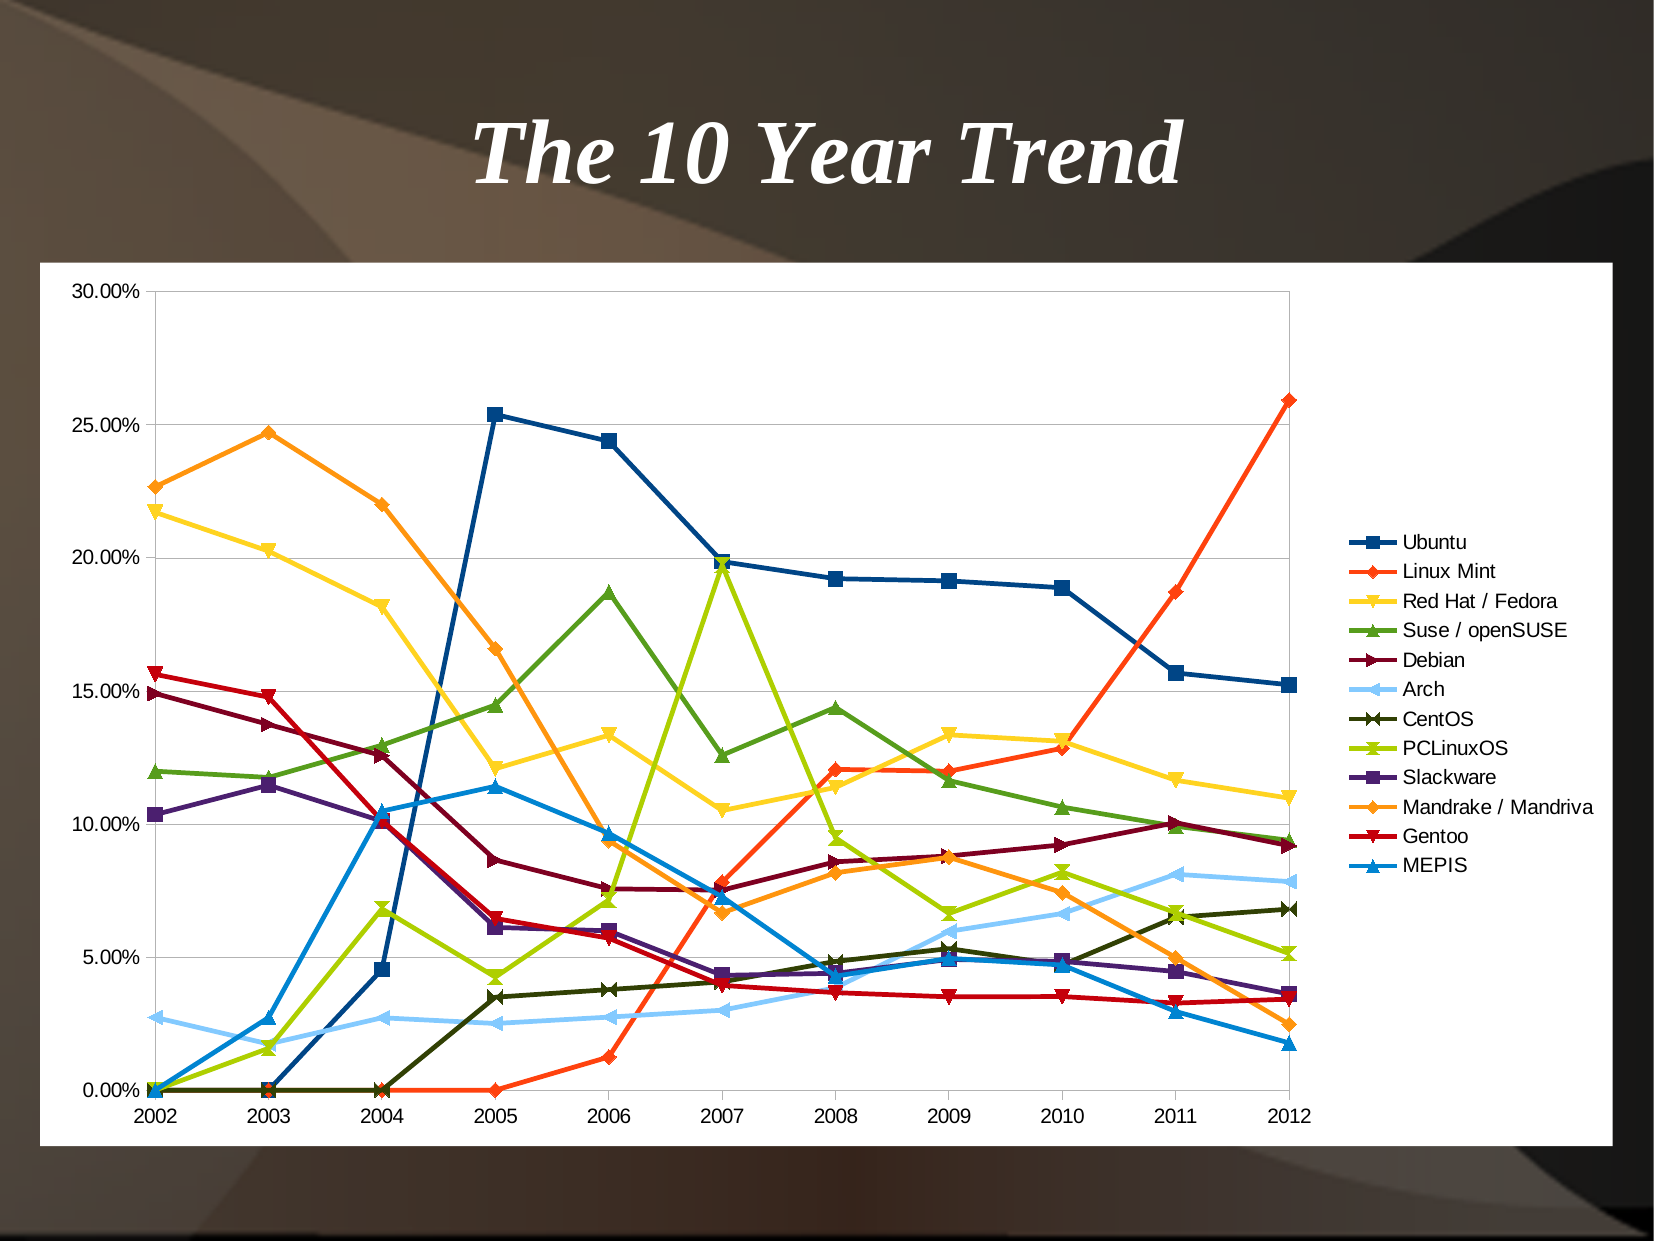

# The 10 Year Trend
### Chart
| Category | Ubuntu | Linux Mint | Red Hat / Fedora | Suse / openSUSE | Debian | Arch | CentOS | PCLinuxOS | Slackware | Mandrake / Mandriva | Gentoo | MEPIS |
|---|---|---|---|---|---|---|---|---|---|---|---|---|
| 2002 | 0.0 | 0.0 | 0.217162032598274 | 0.119846596356663 | 0.149089165867689 | 0.0273250239693193 | 0.0 | 0.0 | 0.103547459252157 | 0.226749760306807 | 0.156279961649089 | 0.0 |
| 2003 | 0.0 | 0.0 | 0.202568218298555 | 0.117495987158909 | 0.137399678972713 | 0.0173354735152488 | 0.0 | 0.0157303370786517 | 0.114606741573034 | 0.247191011235955 | 0.147672552166934 | 0.0272873194221509 |
| 2004 | 0.0453240670796193 | 0.0 | 0.181598428765675 | 0.129626831847711 | 0.125698746034144 | 0.0271944402477716 | 0.0 | 0.0681371808430277 | 0.101072669587551 | 0.220123885783351 | 0.10122374981115 | 0.104849675177519 |
| 2005 | 0.253939756632755 | 0.0 | 0.120785956513066 | 0.144723718332336 | 0.0864751645721125 | 0.0250349092359864 | 0.0349092359864353 | 0.0424895272292041 | 0.0611410333133852 | 0.165968481946938 | 0.0645322162377818 | 0.114203072012767 |
| 2006 | 0.243857380380565 | 0.0124699796785516 | 0.133382597450582 | 0.187234435617957 | 0.0756512100498799 | 0.0274339552928136 | 0.0377794199150194 | 0.0714945501570294 | 0.0598559024570479 | 0.0937557731387401 | 0.0570847958618142 | 0.0965268797339738 |
| 2007 | 0.198643640091475 | 0.0781484110085955 | 0.105039034776437 | 0.125857582209605 | 0.0751518019083668 | 0.0300449491365034 | 0.0406907972557369 | 0.197303051809794 | 0.0431353994164498 | 0.06663512341298 | 0.0393502089740557 | 0.0726283416134374 |
| 2008 | 0.192212301587302 | 0.120535714285714 | 0.113756613756614 | 0.143849206349206 | 0.0858134920634921 | 0.0384424603174603 | 0.0483630952380952 | 0.0948247354497354 | 0.0438988095238095 | 0.0816798941798942 | 0.0366236772486772 | 0.0428240740740741 |
| 2009 | 0.191404255319149 | 0.119829787234043 | 0.133531914893617 | 0.116340425531915 | 0.088 | 0.0596595744680851 | 0.0531914893617021 | 0.0663829787234042 | 0.0491063829787234 | 0.0874893617021277 | 0.035063829787234 | 0.049531914893617 |
| 2010 | 0.188801520781128 | 0.128488723753564 | 0.131080964313488 | 0.106368270975547 | 0.0921973559146289 | 0.0663613583340534 | 0.0470059621532878 | 0.0819148016935972 | 0.0483884904519139 | 0.0742244880324894 | 0.0351680635963017 | 0.0470059621532878 |
| 2011 | 0.156806638529222 | 0.187280921382073 | 0.116460404893054 | 0.0991487230846269 | 0.100507904714214 | 0.0811216825237857 | 0.0649545747192217 | 0.0666714357250161 | 0.0445668502754131 | 0.0497889691680378 | 0.0326918949853351 | 0.0295443164747121 |
| 2012 | 0.152348736277764 | 0.25938218023998 | 0.109714066887924 | 0.0938856267551698 | 0.0918432473832014 | 0.0783763083992852 | 0.0680367628286954 | 0.0513147817207046 | 0.0361245851416901 | 0.0247638498851162 | 0.0342098544804697 | 0.017743170793975 |